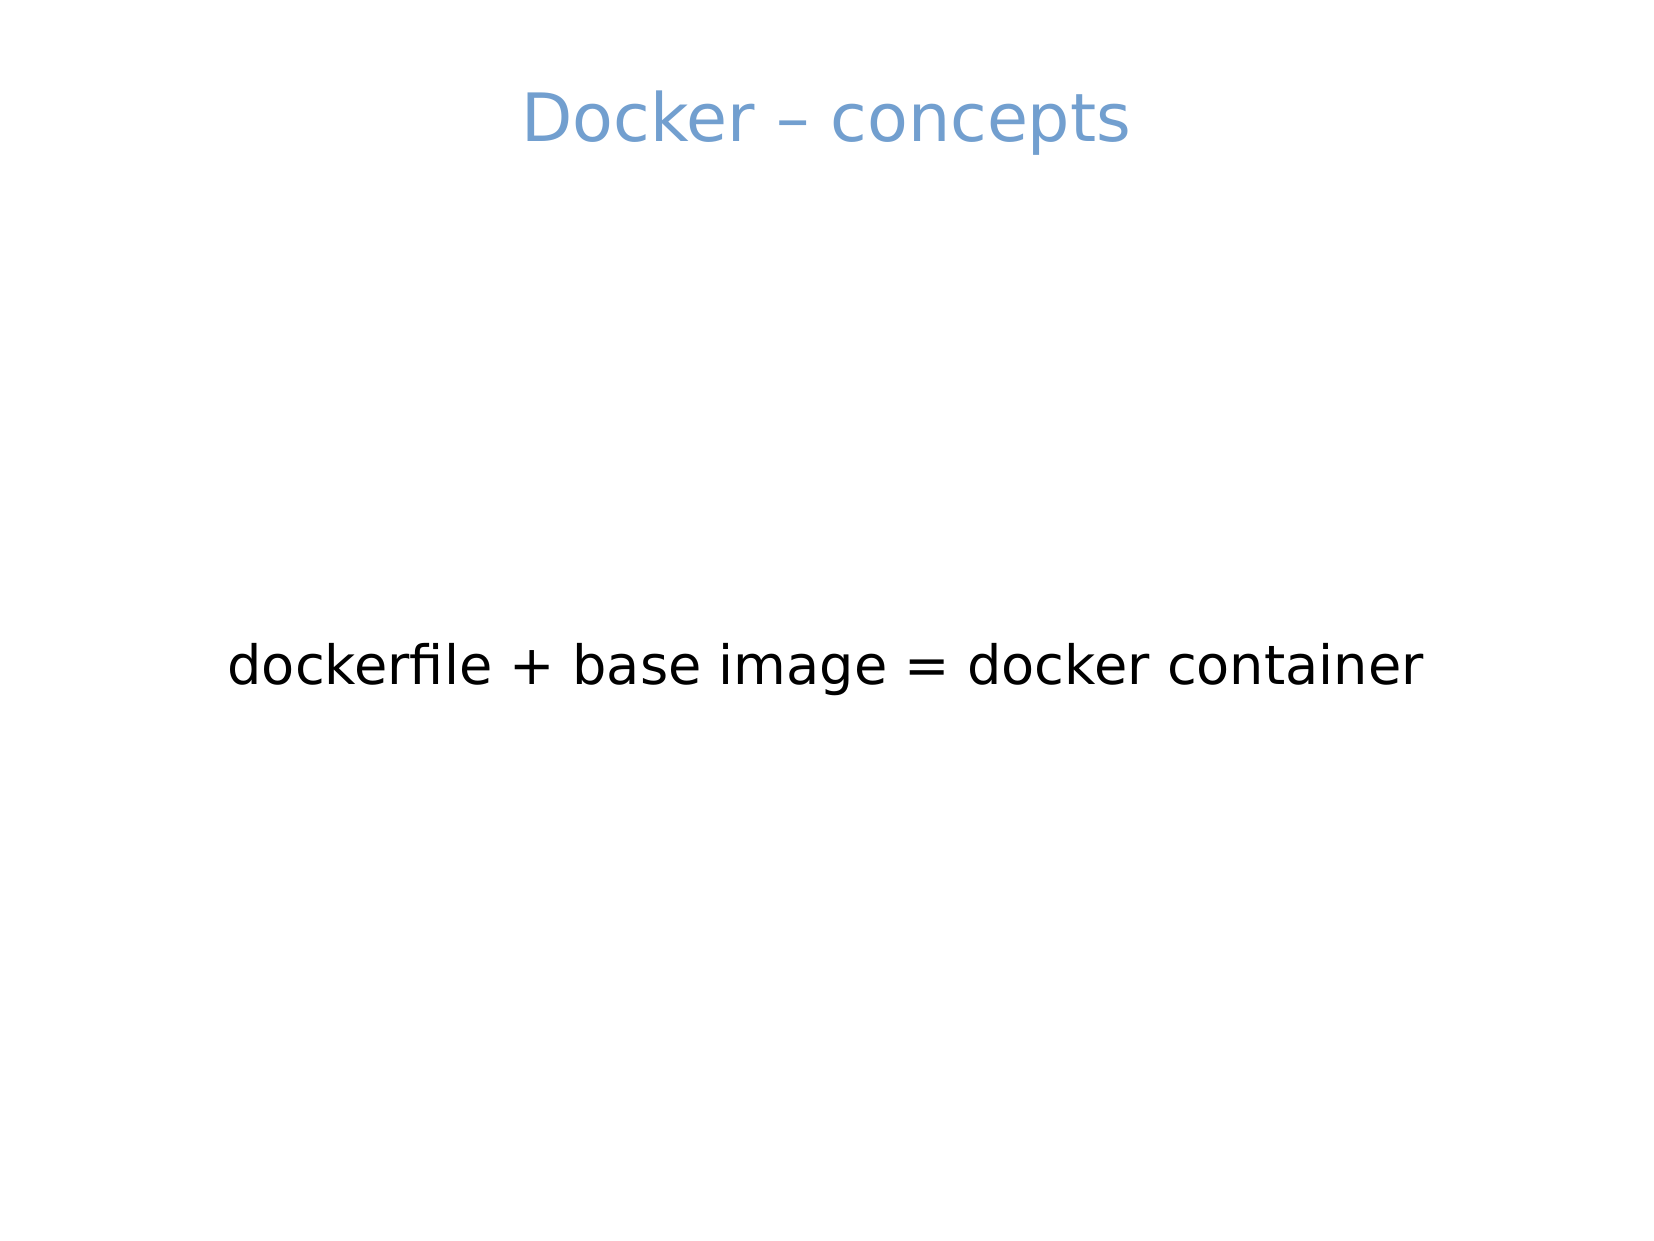

Docker – concepts
dockerfile + base image = docker container